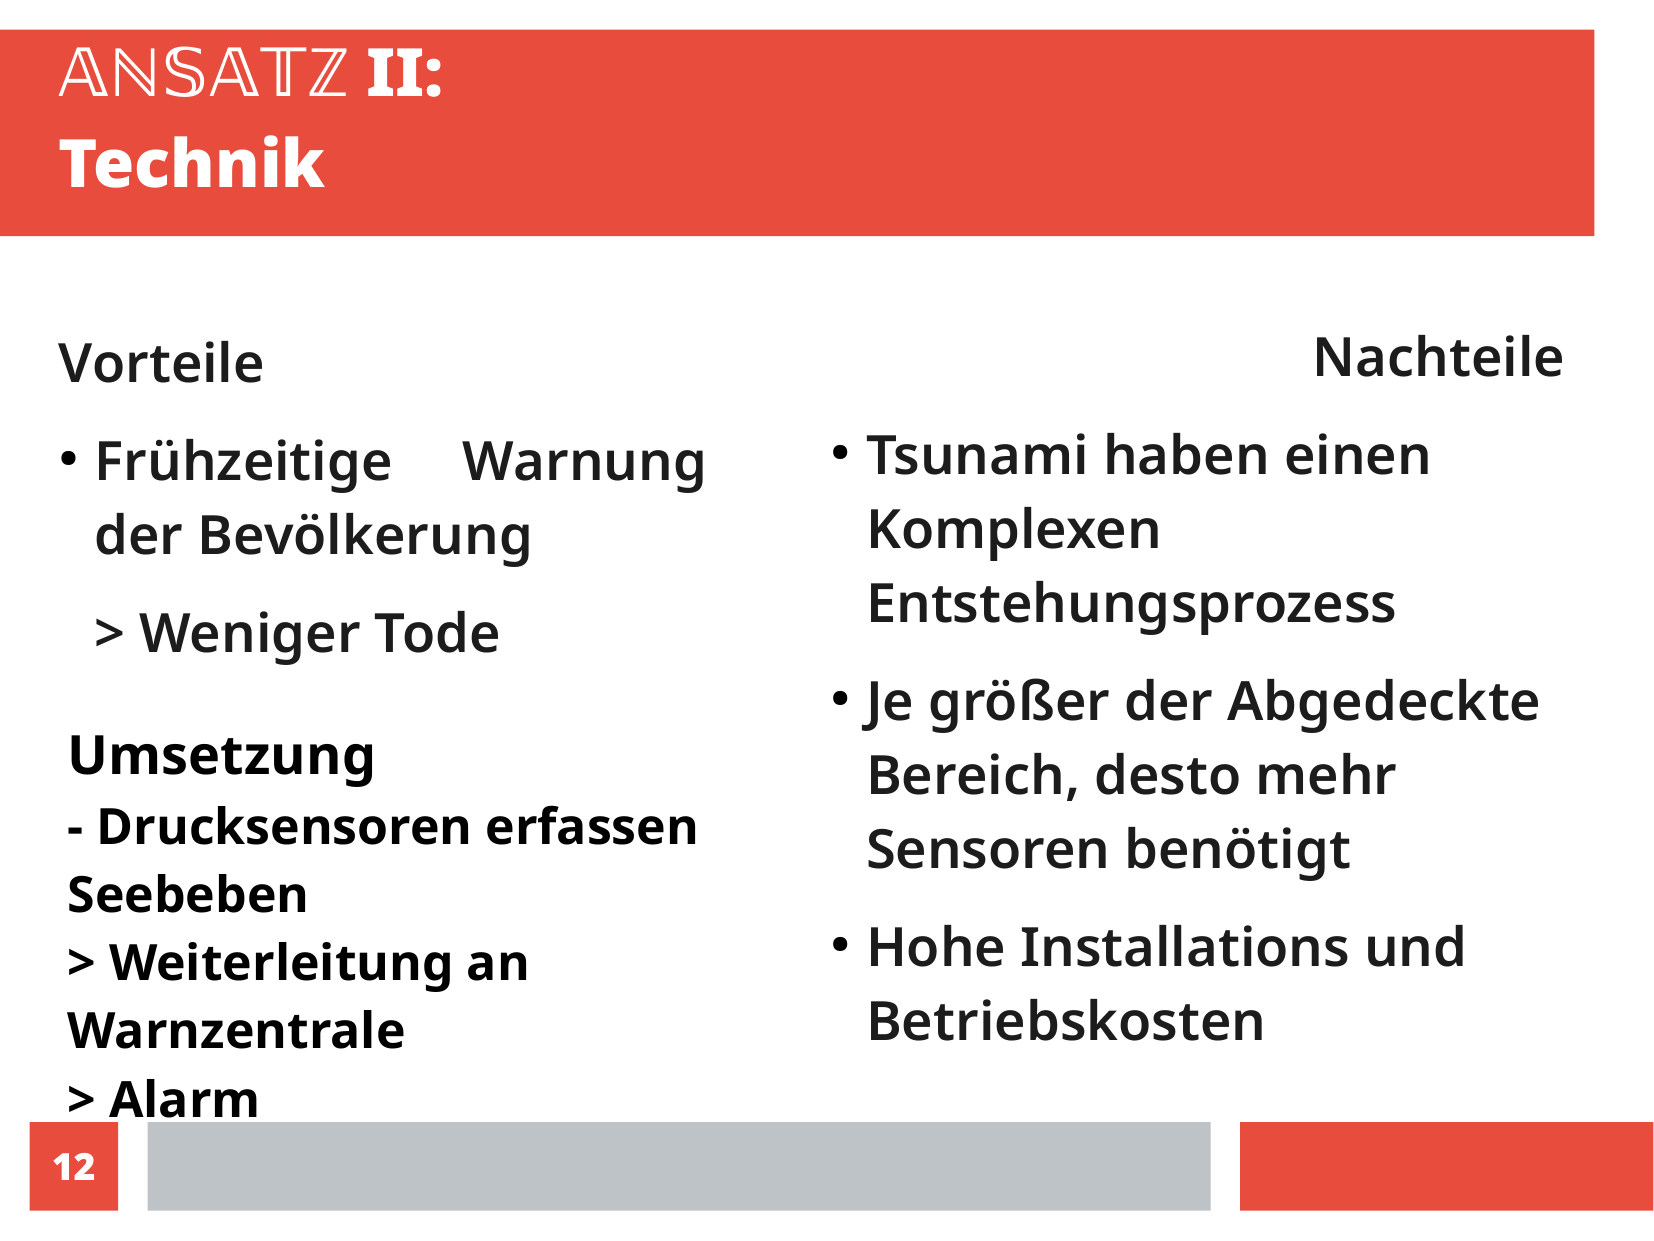

# 𝔸ℕ𝕊𝔸𝕋ℤ II: Technik
Nachteile
Tsunami haben einen Komplexen Entstehungsprozess
Je größer der Abgedeckte Bereich, desto mehr Sensoren benötigt
Hohe Installations und Betriebskosten
Vorteile
Frühzeitige Warnung der Bevölkerung
> Weniger Tode
Umsetzung
- Drucksensoren erfassen Seebeben
> Weiterleitung an Warnzentrale
> Alarm
12